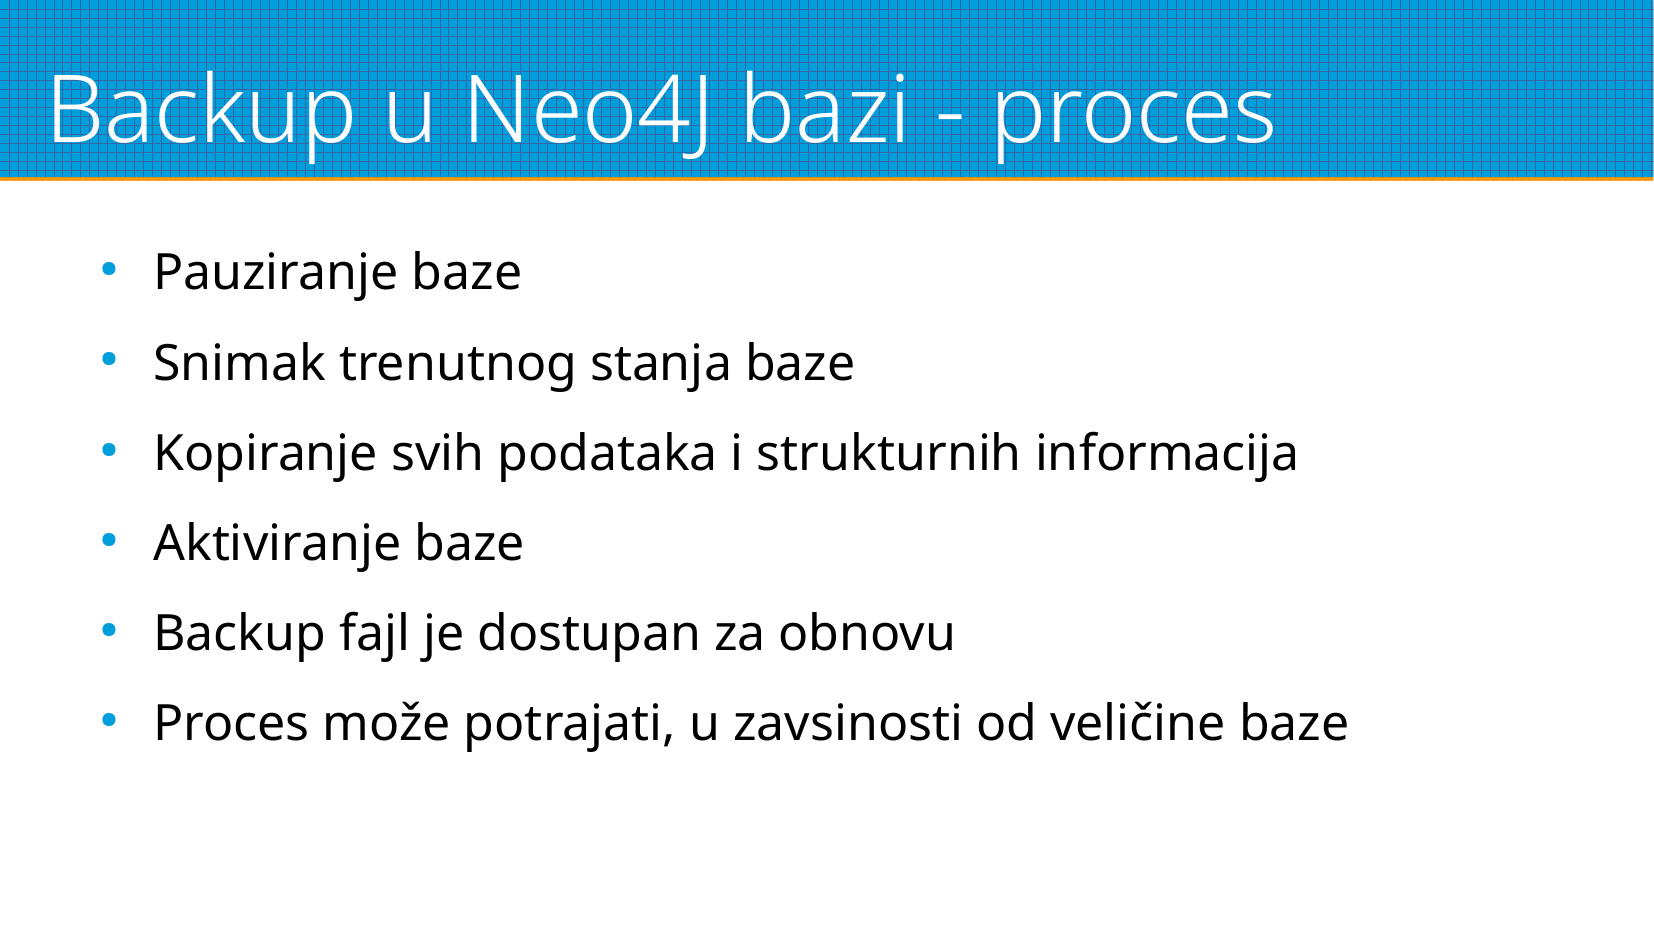

# Backup u Neo4J bazi - proces
Pauziranje baze
Snimak trenutnog stanja baze
Kopiranje svih podataka i strukturnih informacija
Aktiviranje baze
Backup fajl je dostupan za obnovu
Proces može potrajati, u zavsinosti od veličine baze